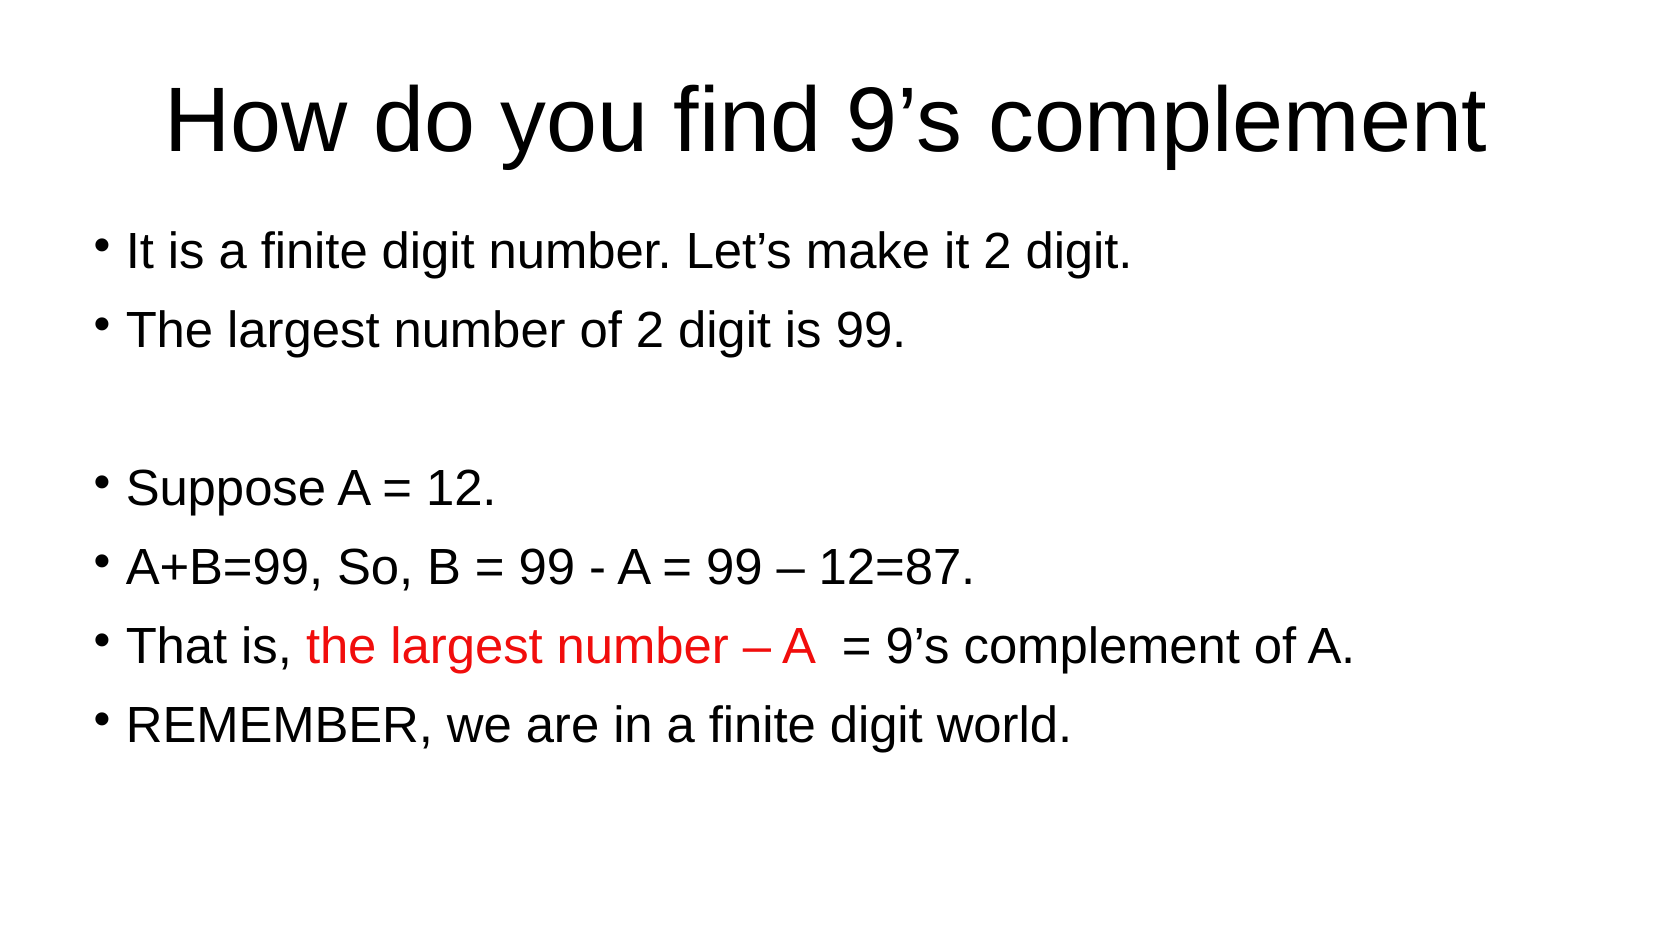

How do you find 9’s complement
It is a finite digit number. Let’s make it 2 digit.
The largest number of 2 digit is 99.
Suppose A = 12.
A+B=99, So, B = 99 - A = 99 – 12=87.
That is, the largest number – A = 9’s complement of A.
REMEMBER, we are in a finite digit world.